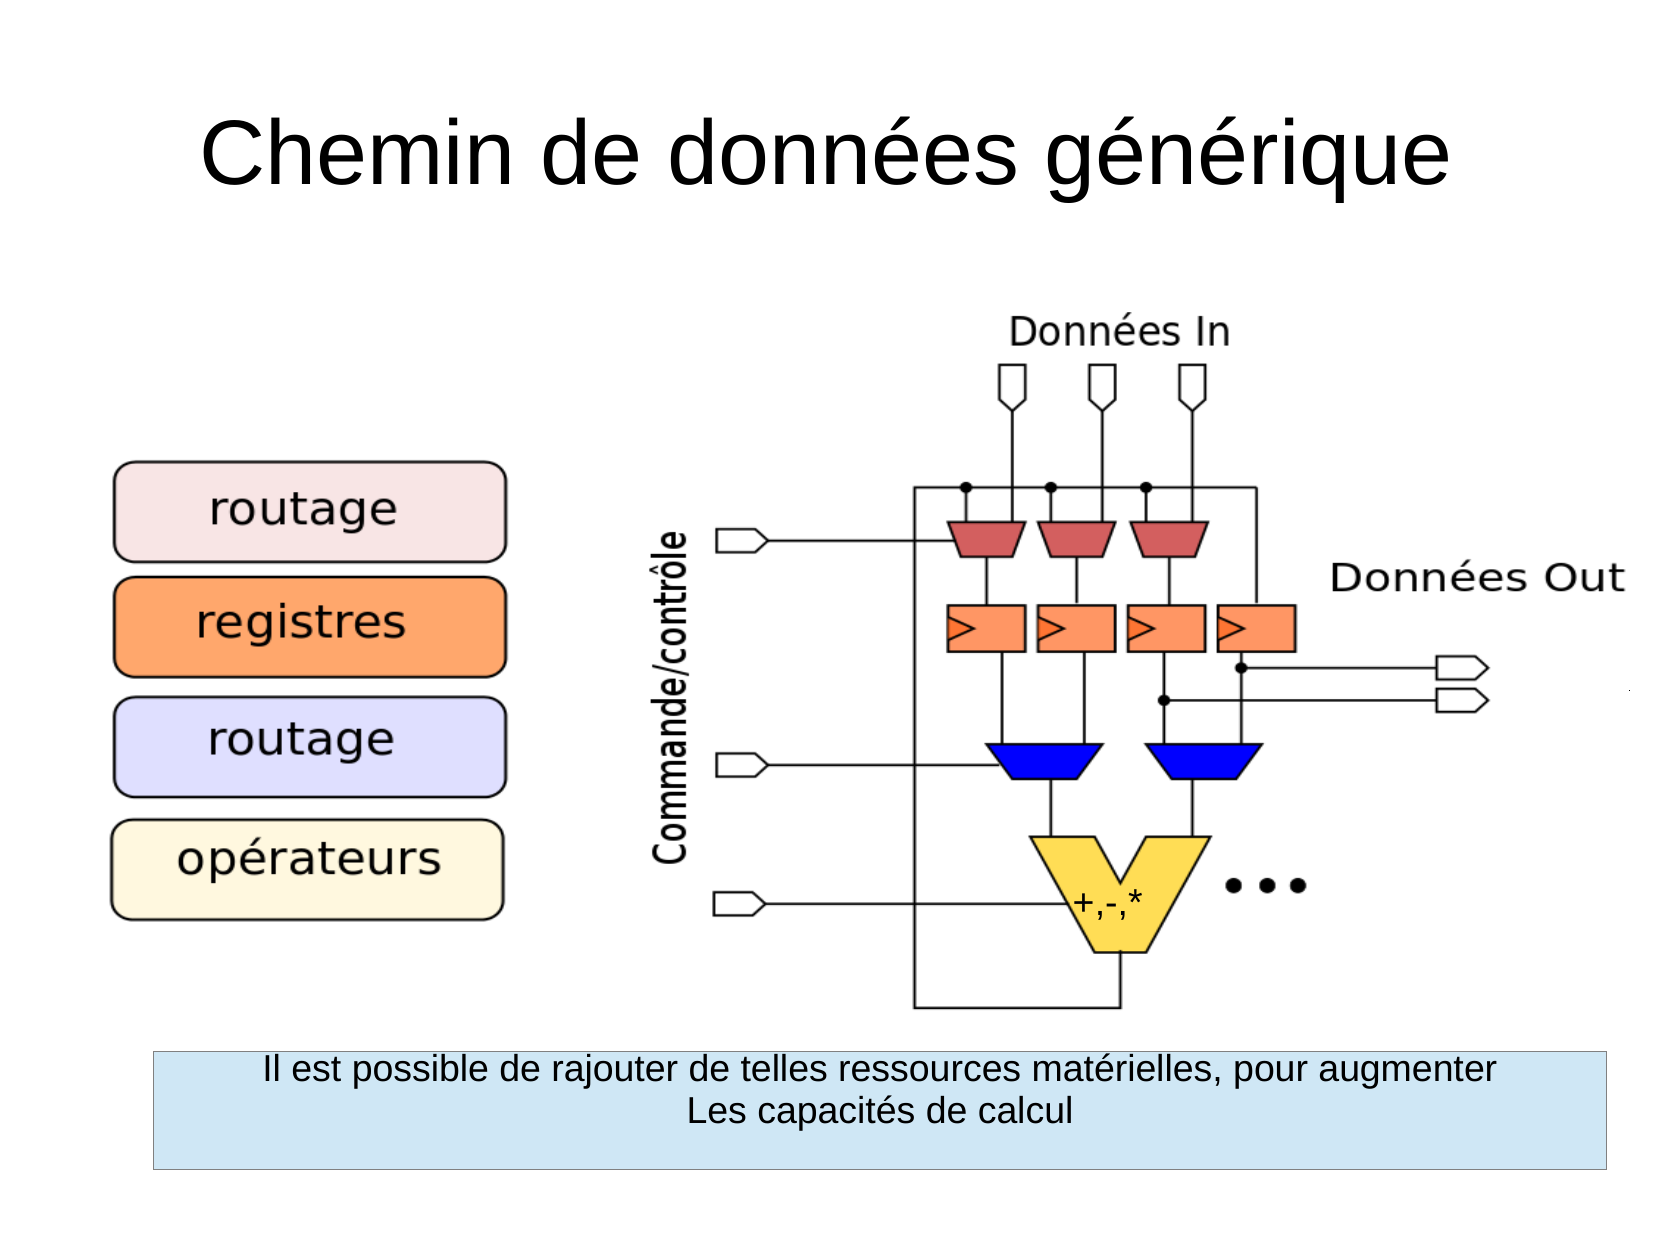

# Chemin de données générique
+,-,*
Il est possible de rajouter de telles ressources matérielles, pour augmenter
Les capacités de calcul